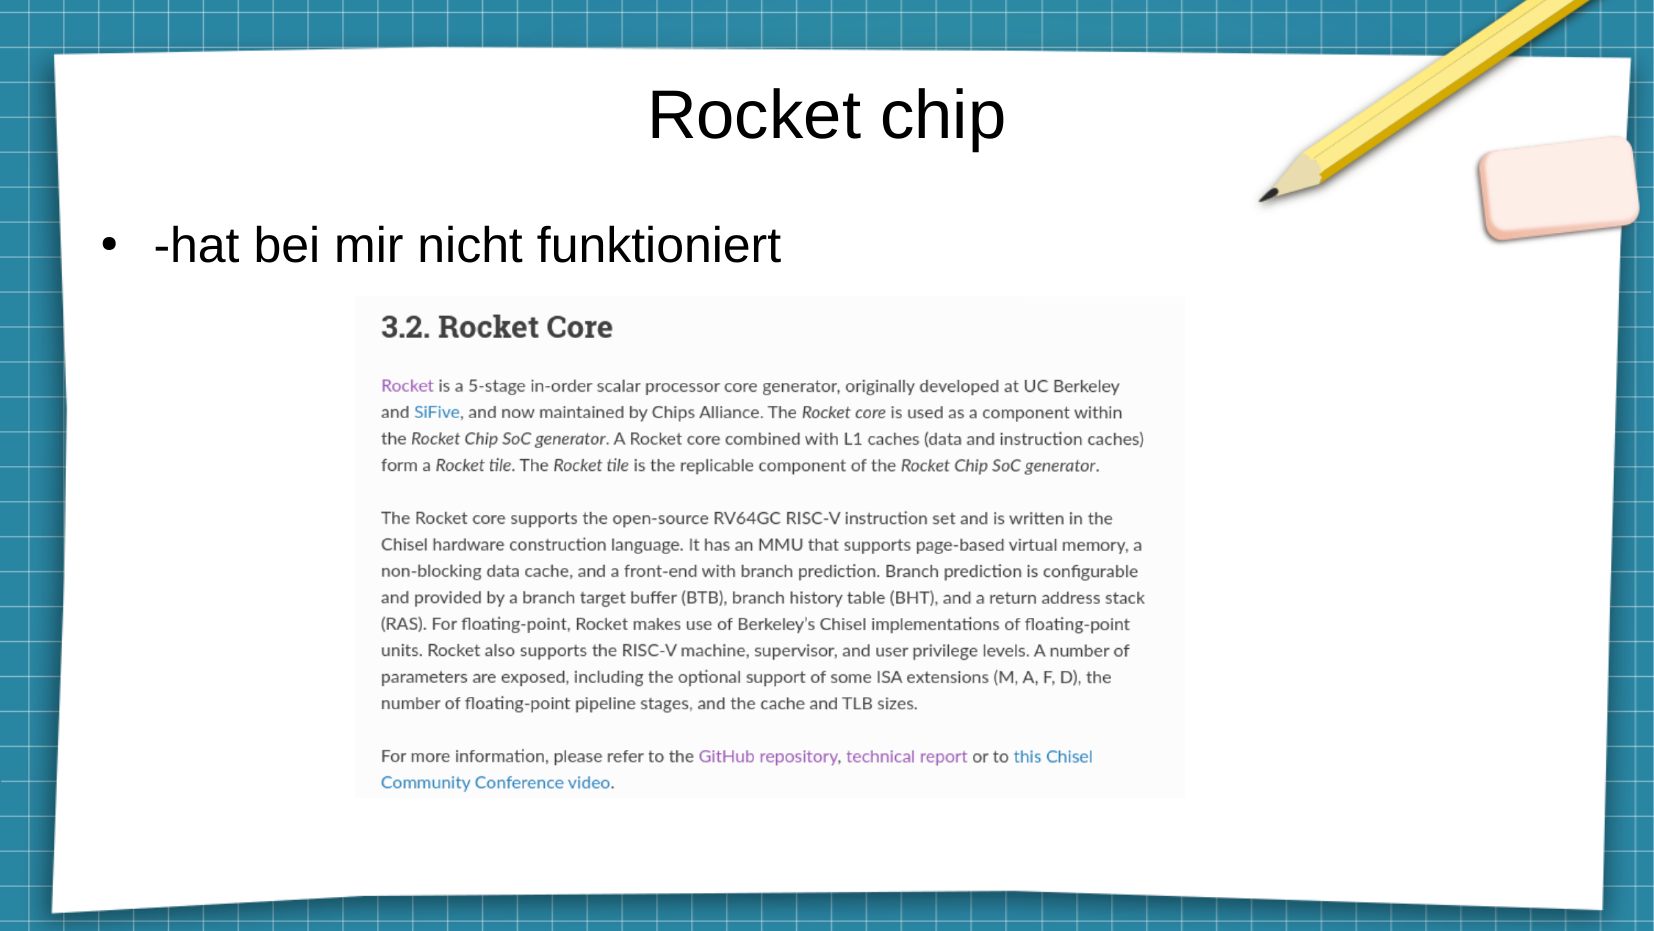

# Rocket chip
-hat bei mir nicht funktioniert